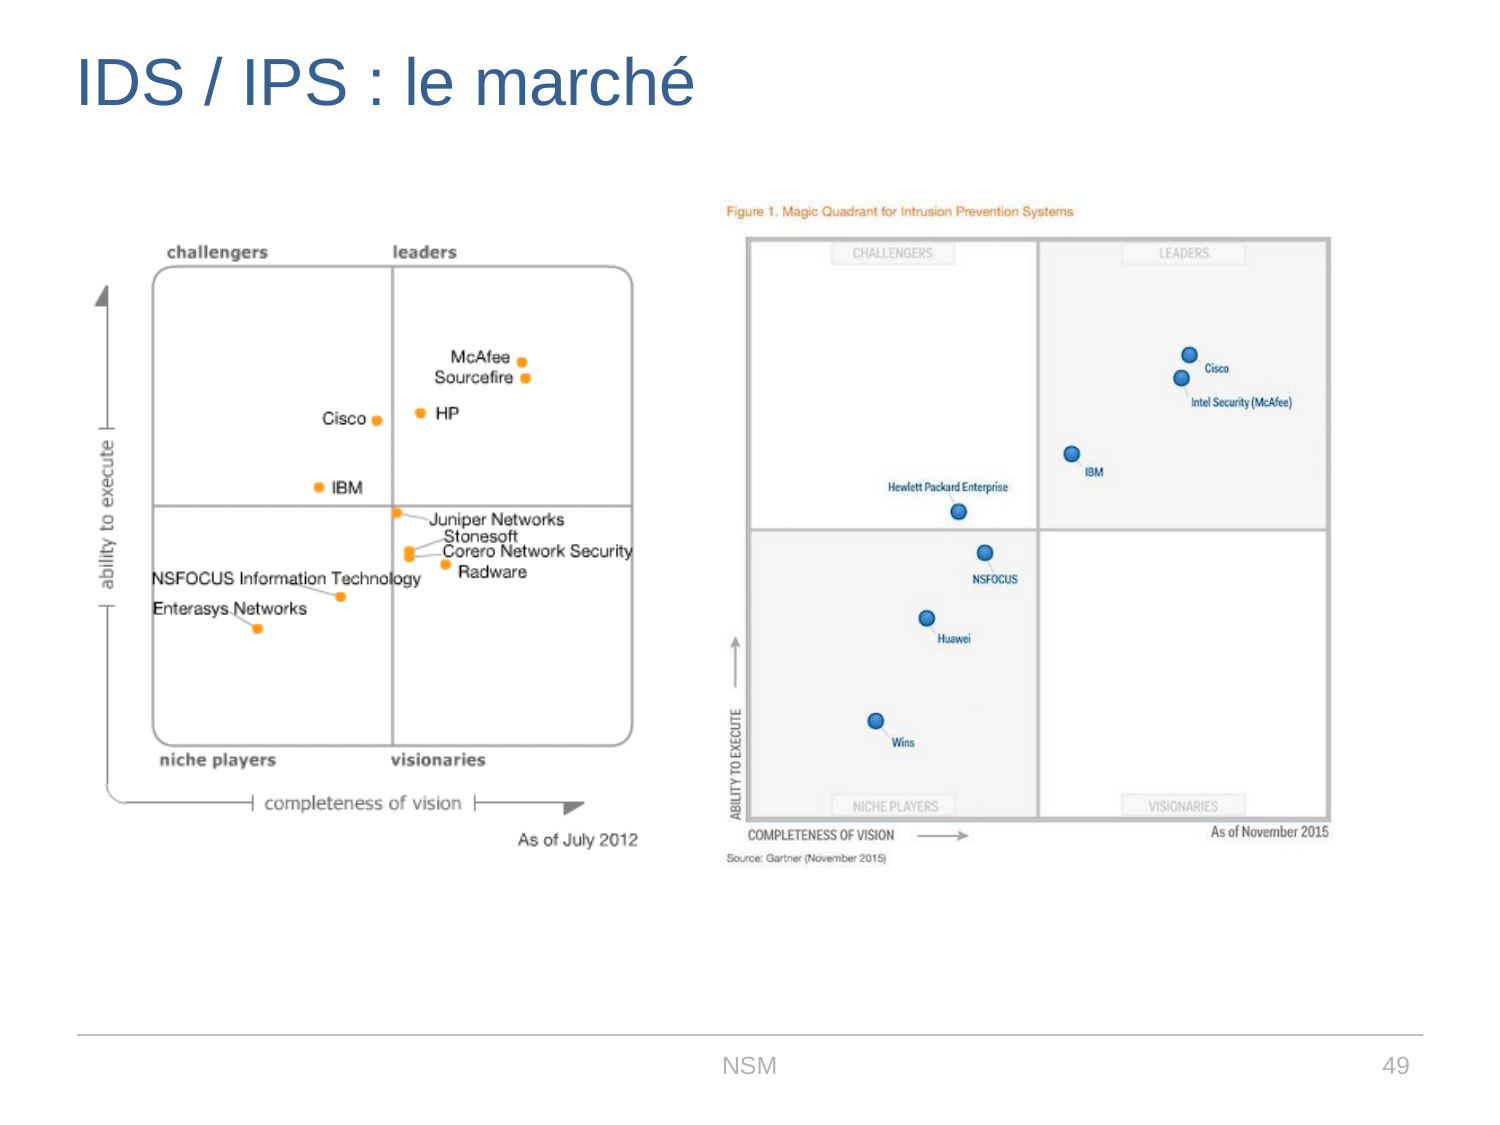

# IDS / IPS : le marché
Your footer here
49